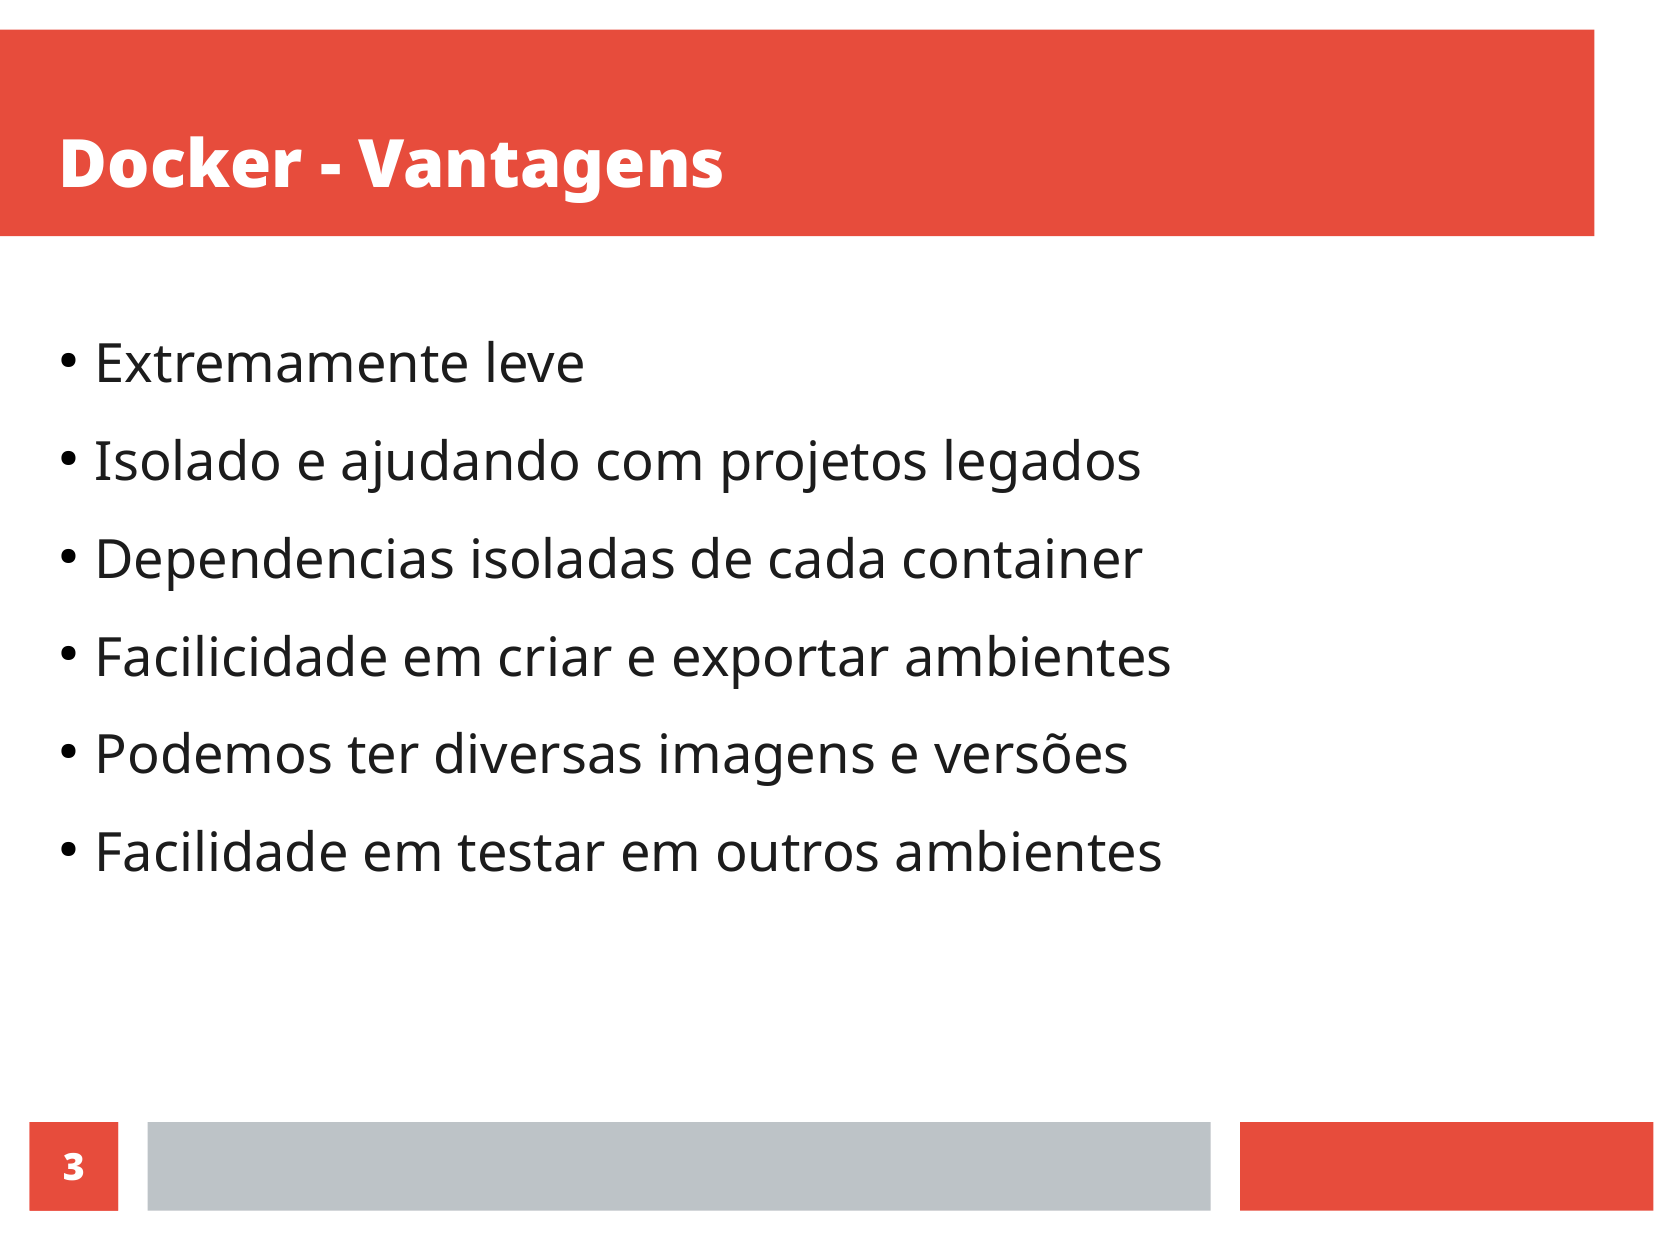

# Docker - Vantagens
Extremamente leve
Isolado e ajudando com projetos legados
Dependencias isoladas de cada container
Facilicidade em criar e exportar ambientes
Podemos ter diversas imagens e versões
Facilidade em testar em outros ambientes
3